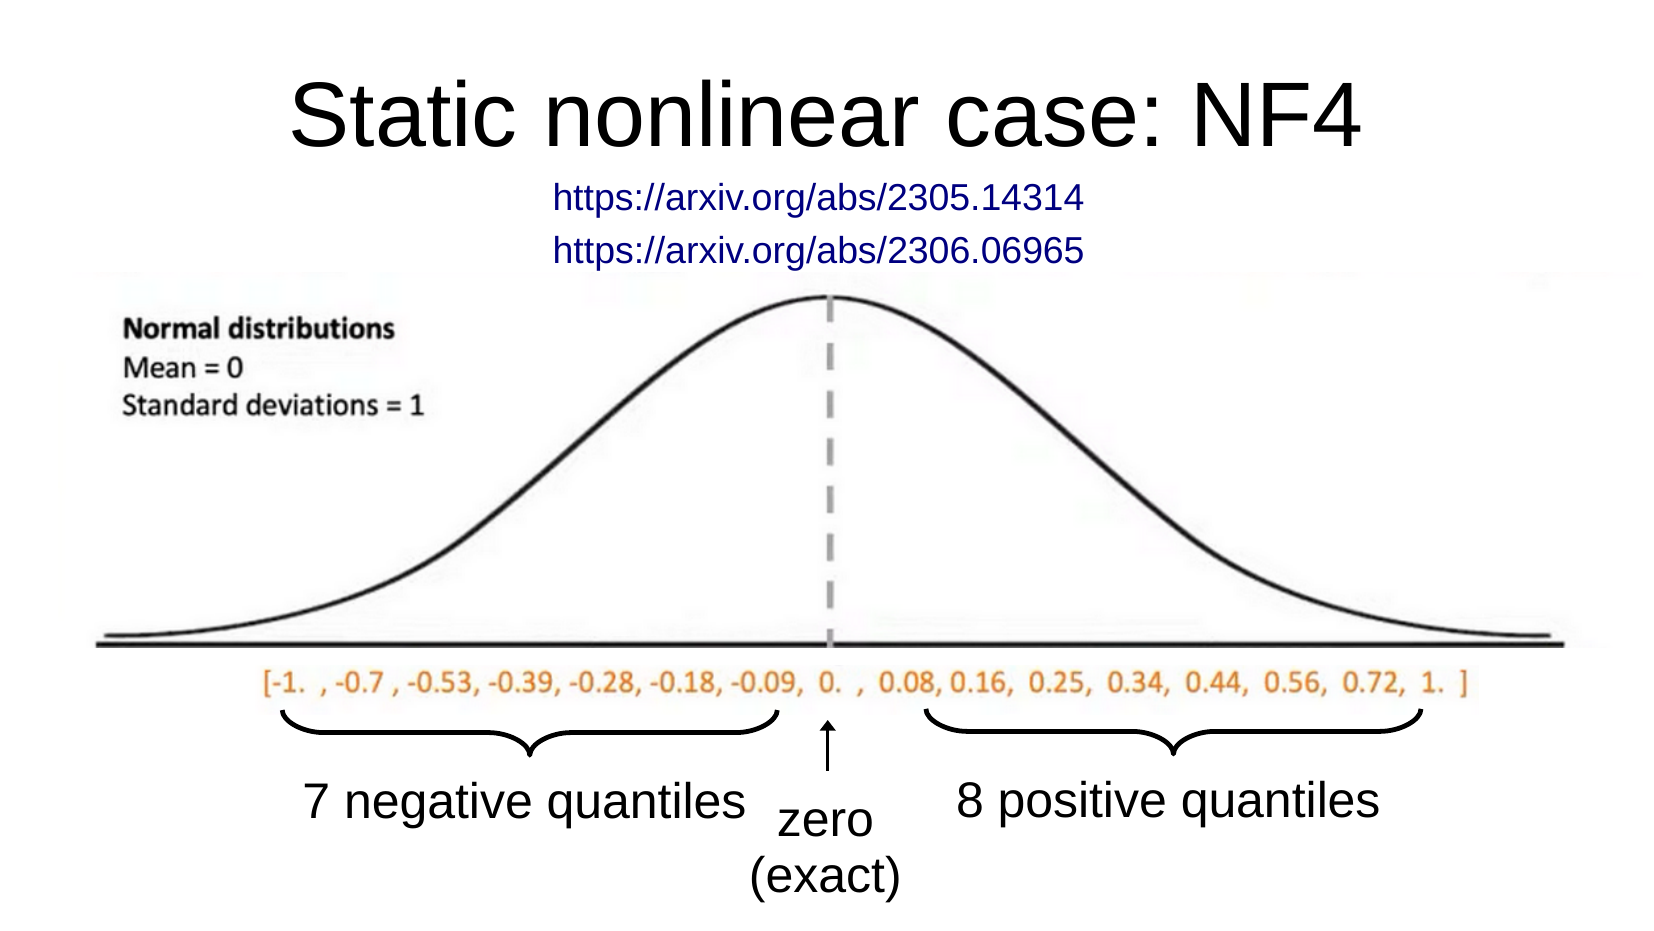

# Static nonlinear case: NF4
https://arxiv.org/abs/2305.14314
https://arxiv.org/abs/2306.06965
8 positive quantiles
7 negative quantiles
zero
(exact)